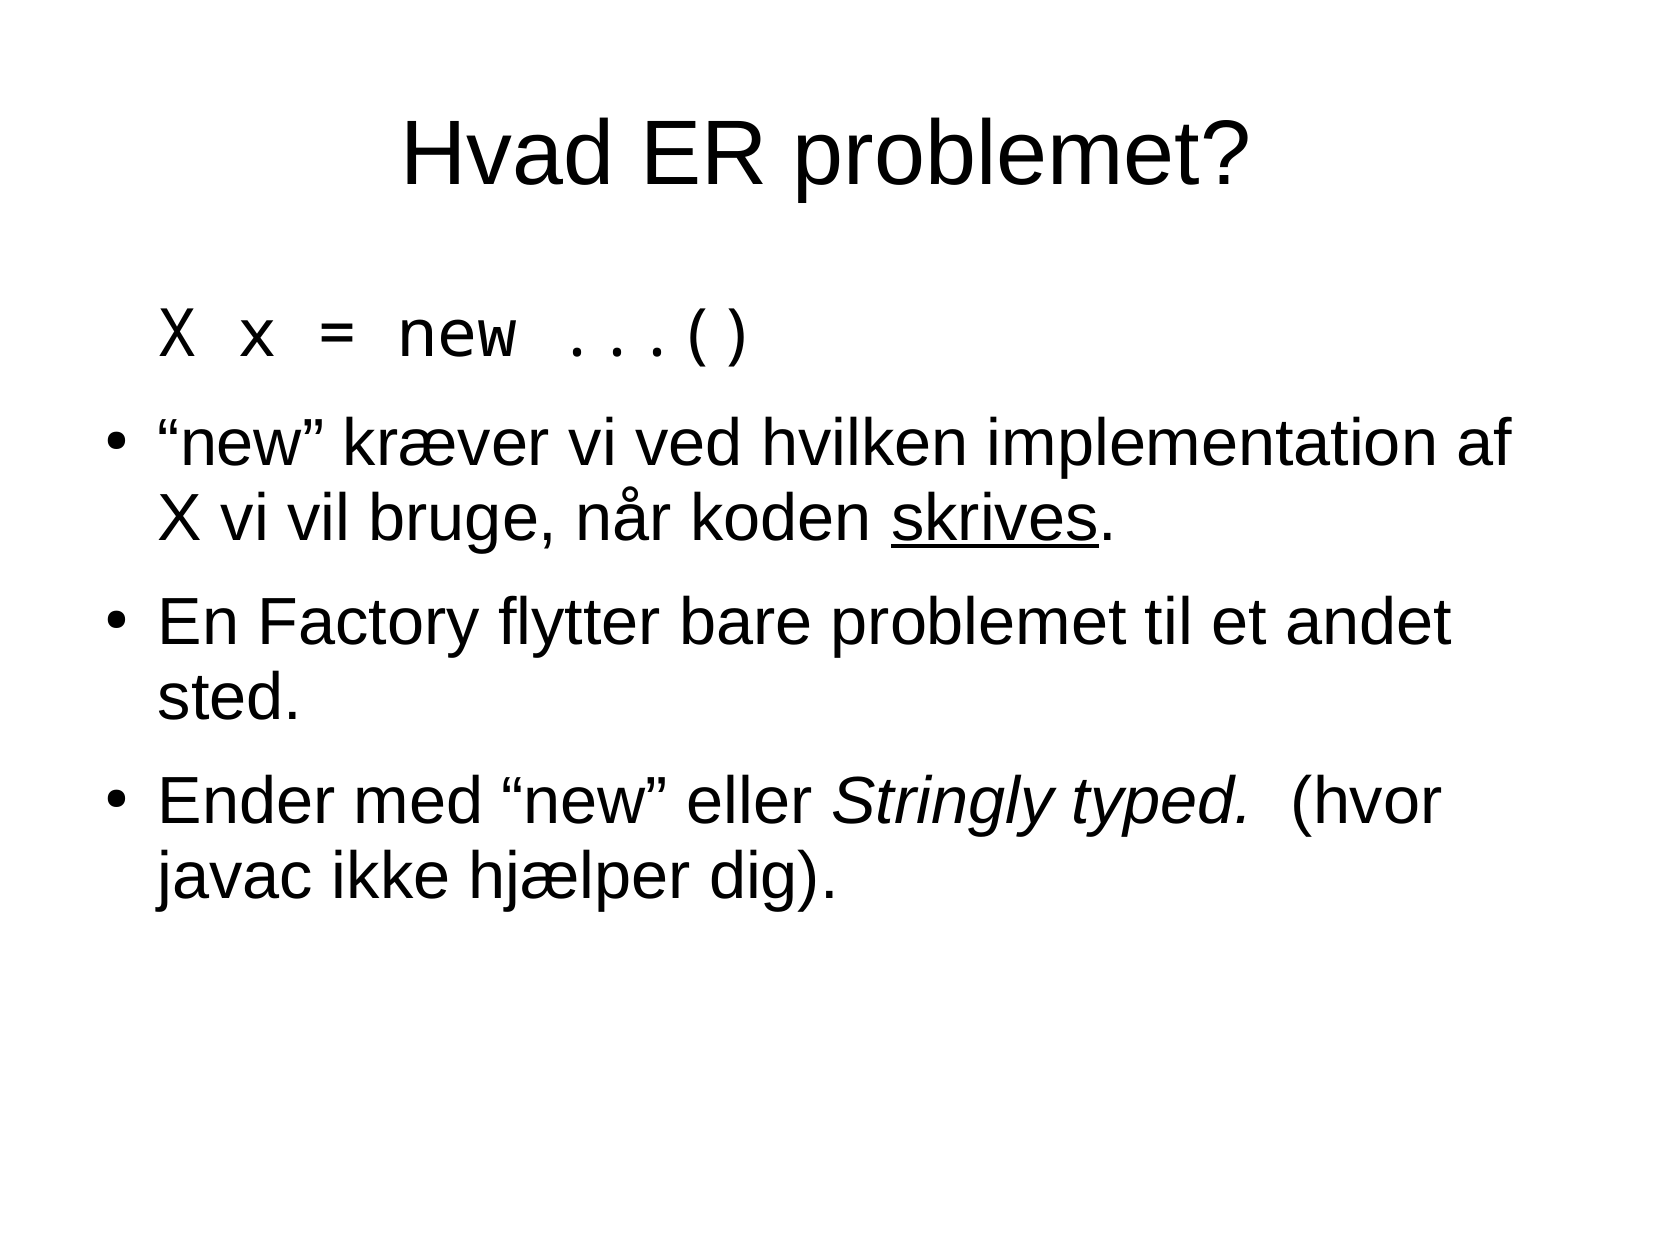

# Hvad ER problemet?
X x = new ...()
“new” kræver vi ved hvilken implementation af X vi vil bruge, når koden skrives.
En Factory flytter bare problemet til et andet sted.
Ender med “new” eller Stringly typed. (hvor javac ikke hjælper dig).